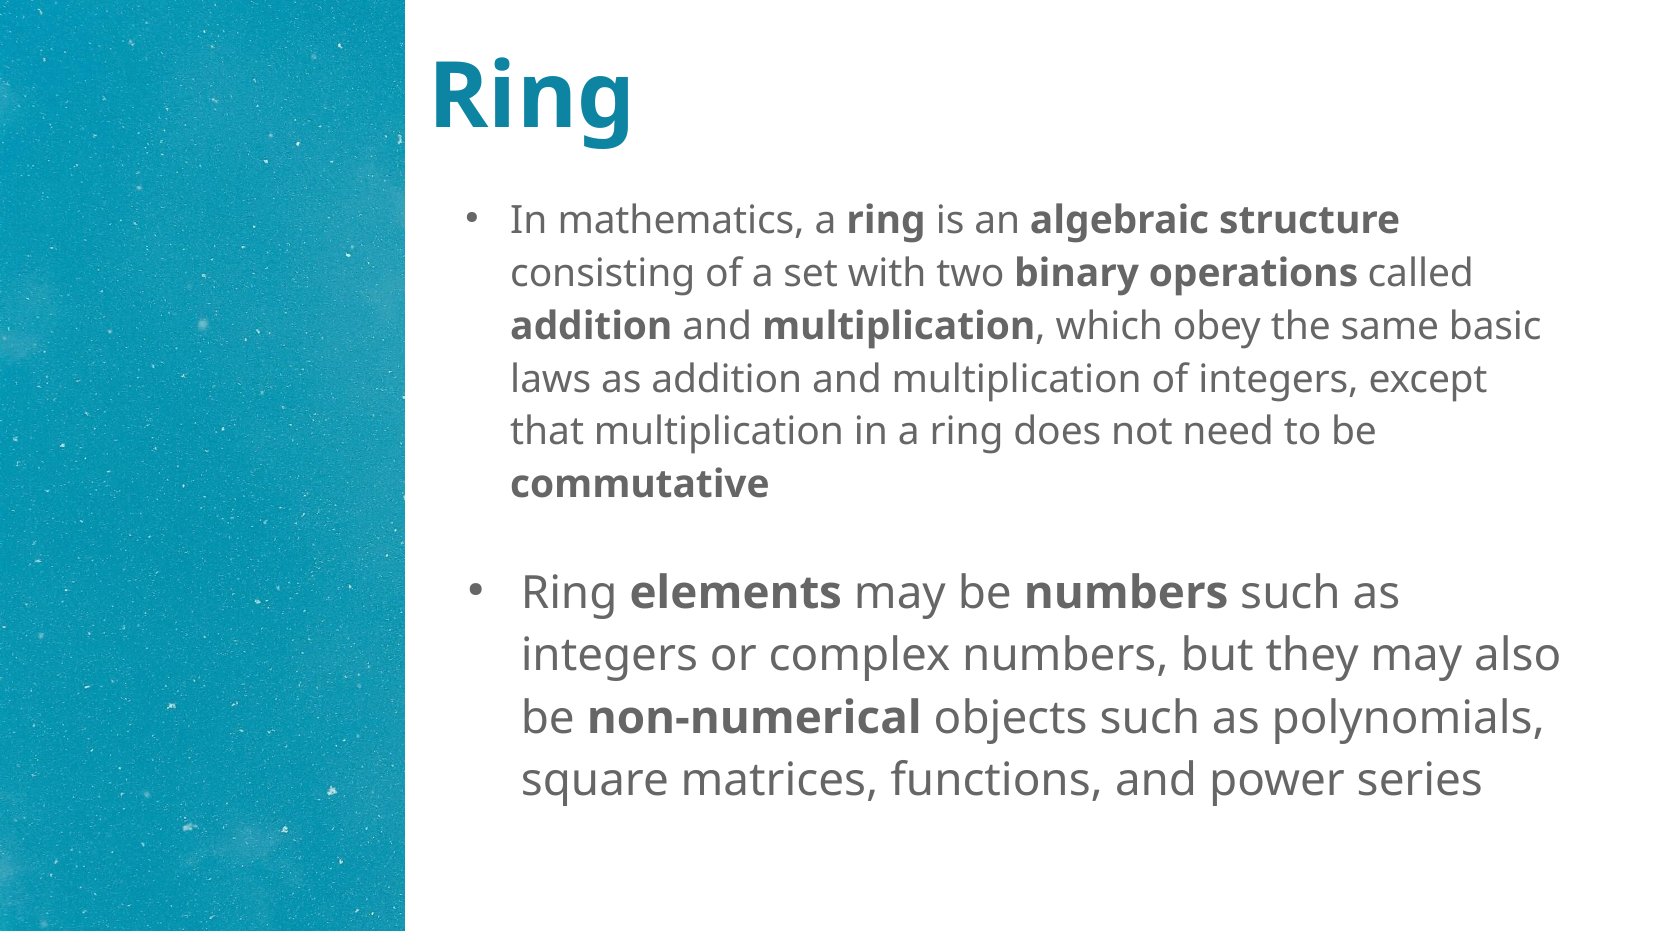

# Ring
In mathematics, a ring is an algebraic structure consisting of a set with two binary operations called addition and multiplication, which obey the same basic laws as addition and multiplication of integers, except that multiplication in a ring does not need to be commutative
Ring elements may be numbers such as integers or complex numbers, but they may also be non-numerical objects such as polynomials, square matrices, functions, and power series